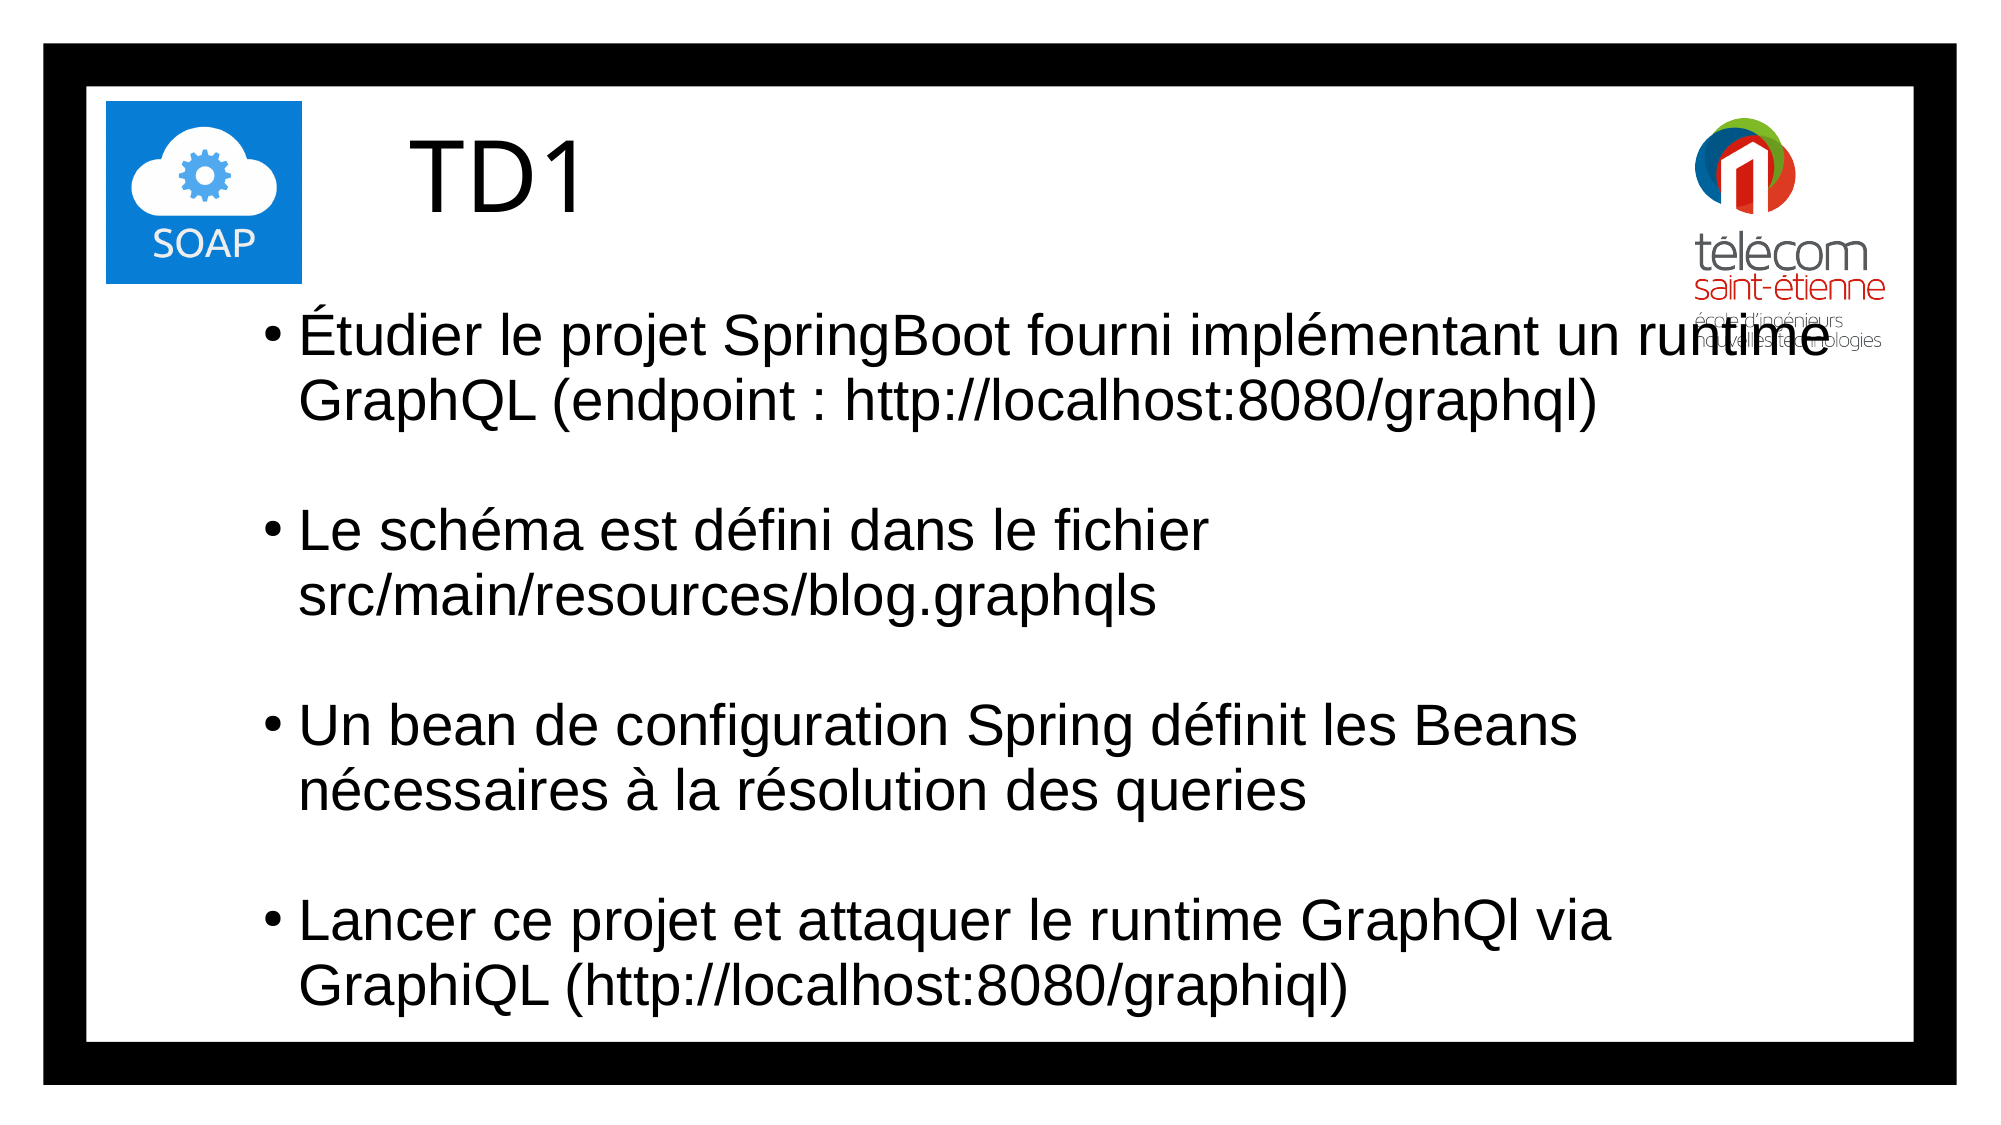

# TD1
Étudier le projet SpringBoot fourni implémentant un runtime GraphQL (endpoint : http://localhost:8080/graphql)
Le schéma est défini dans le fichier src/main/resources/blog.graphqls
Un bean de configuration Spring définit les Beans nécessaires à la résolution des queries
Lancer ce projet et attaquer le runtime GraphQl via GraphiQL (http://localhost:8080/graphiql)